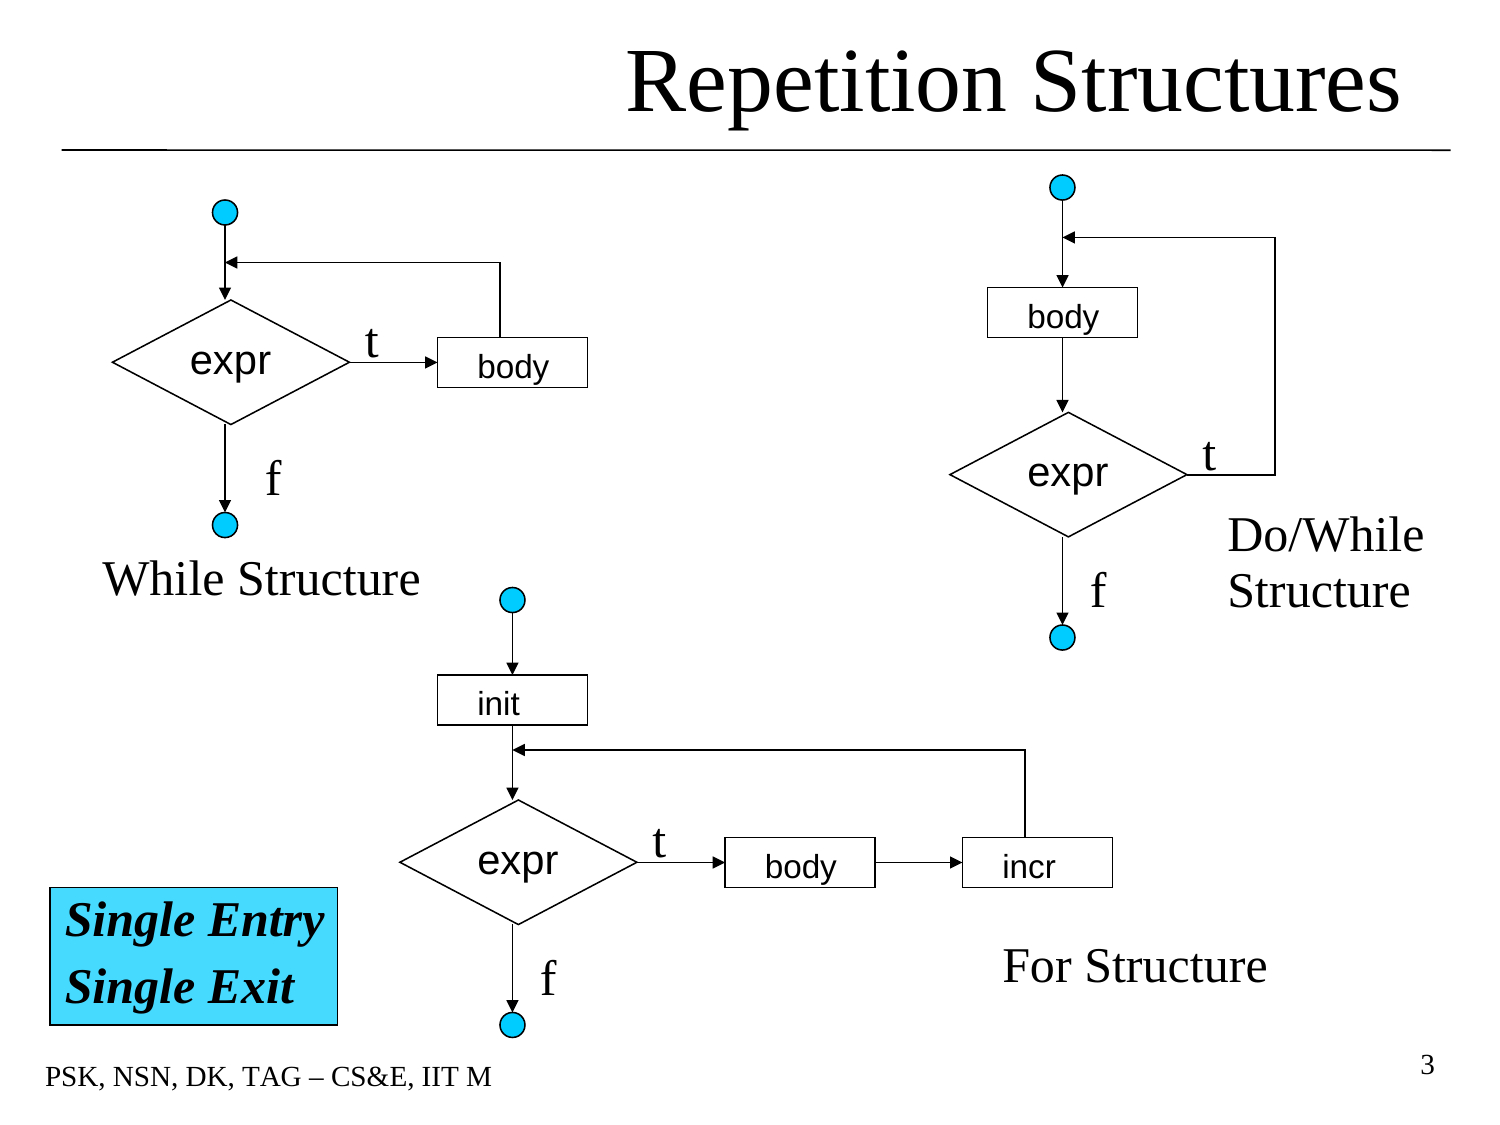

# Repetition Structures
t
f
t
body
expr
body
f
expr
Do/While
Structure
While Structure
t
init
expr
body
incr
Single Entry
Single Exit
For Structure
f